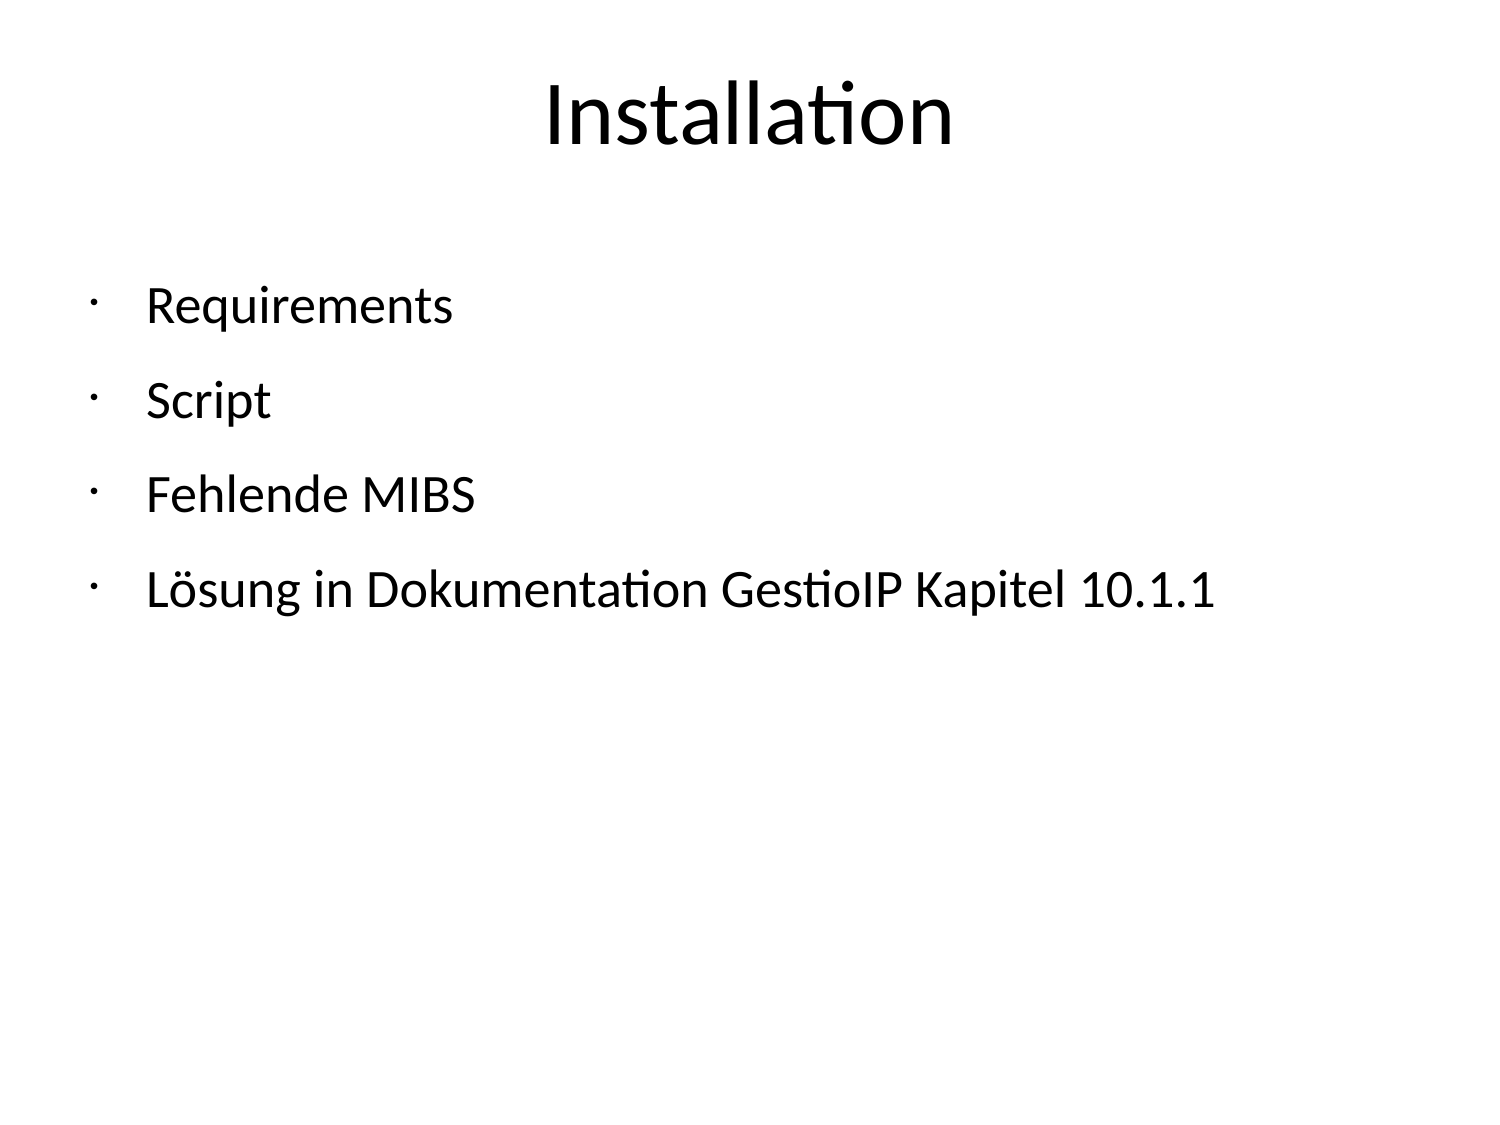

# Installation
Requirements
Script
Fehlende MIBS
Lösung in Dokumentation GestioIP Kapitel 10.1.1